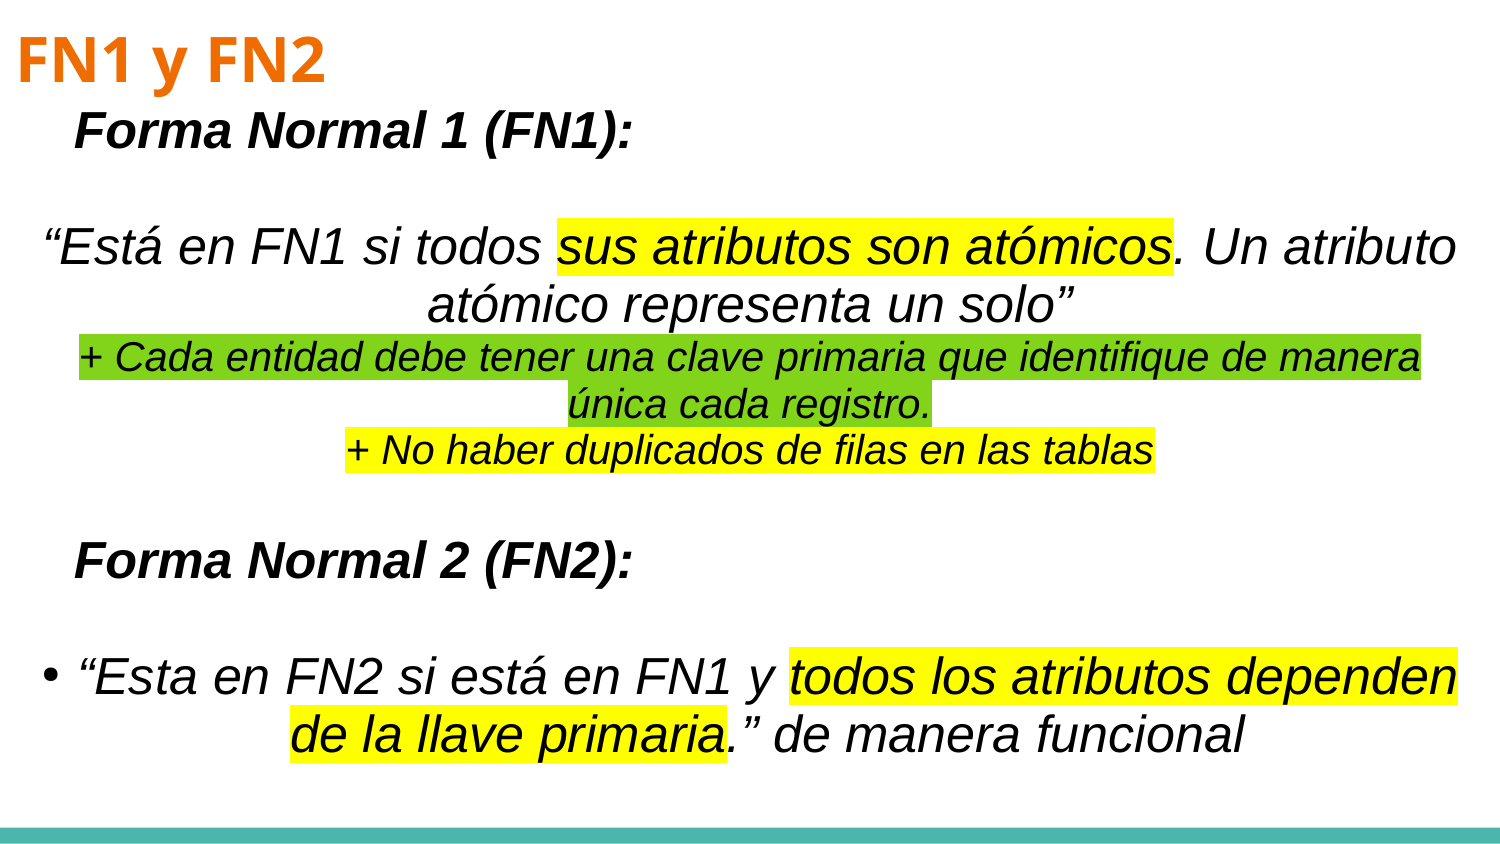

# FN1 y FN2
Forma Normal 1 (FN1):
“Está en FN1 si todos sus atributos son atómicos. Un atributo atómico representa un solo”
+ Cada entidad debe tener una clave primaria que identifique de manera única cada registro.
+ No haber duplicados de filas en las tablas
Forma Normal 2 (FN2):
“Esta en FN2 si está en FN1 y todos los atributos dependen de la llave primaria.” de manera funcional